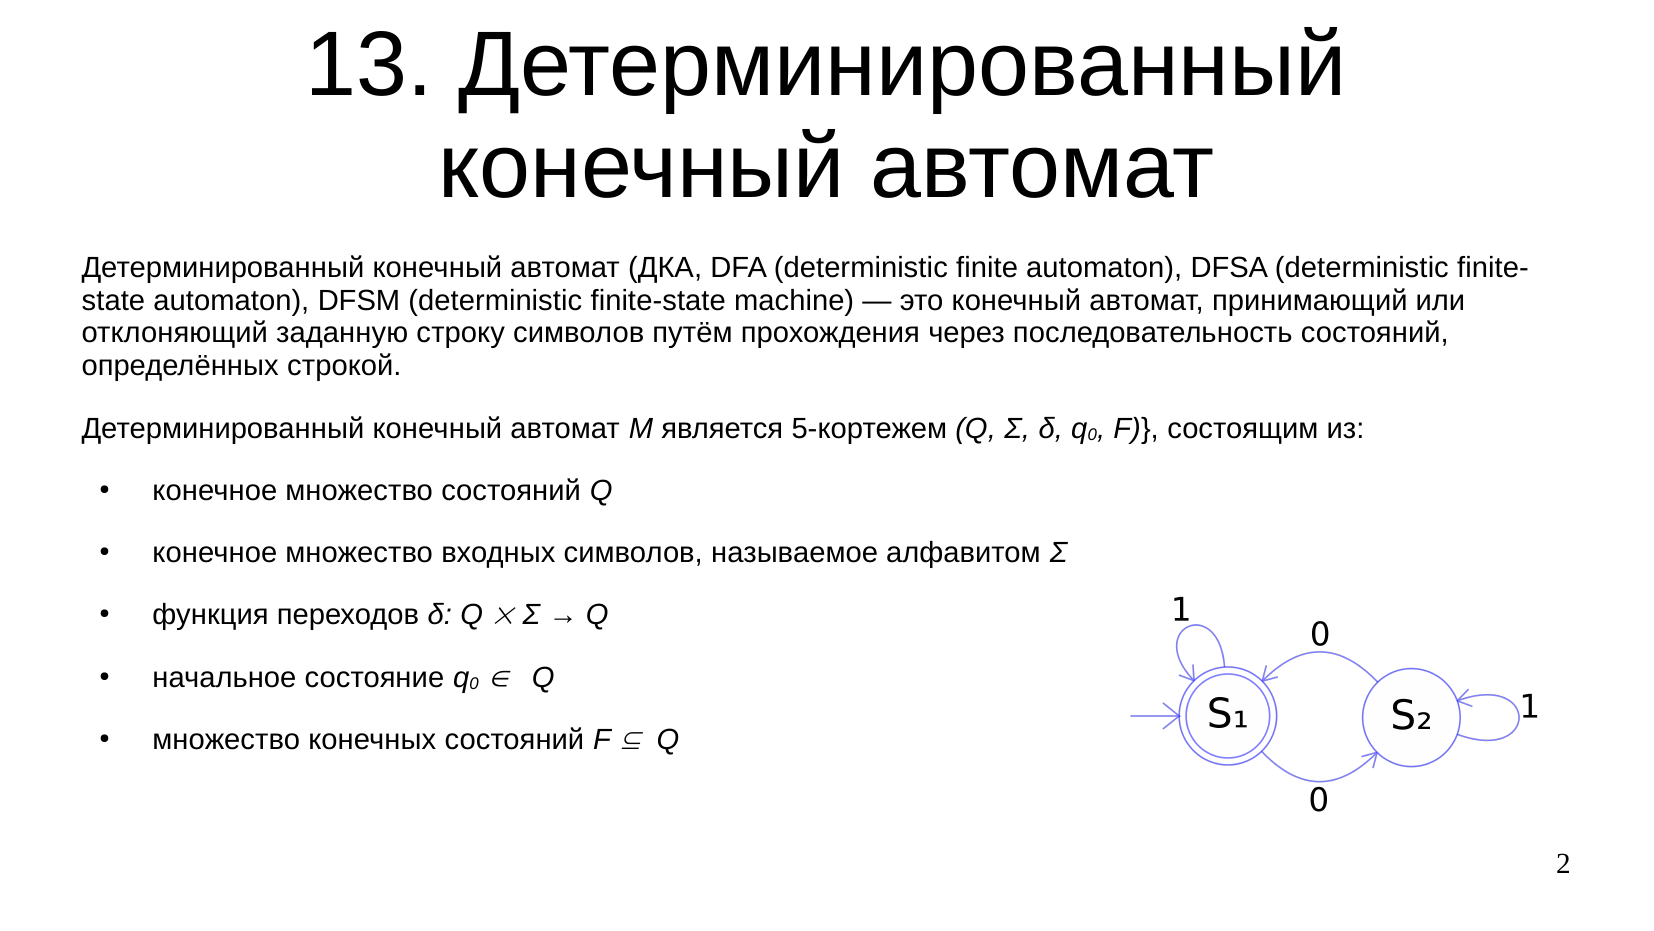

# 13. Детерминированный конечный автомат
Детерминированный конечный автомат (ДКА, DFA (deterministic finite automaton), DFSA (deterministic finite-state automaton), DFSM (deterministic finite-state machine) — это конечный автомат, принимающий или отклоняющий заданную строку символов путём прохождения через последовательность состояний, определённых строкой.
Детерминированный конечный автомат M является 5-кортежем (Q, Σ, δ, q0, F)}, состоящим из:
конечное множество состояний Q
конечное множество входных символов, называемое алфавитом Σ
функция переходов δ: Q  Σ → Q
начальное состояние q0  Q
множество конечных состояний F  Q
2